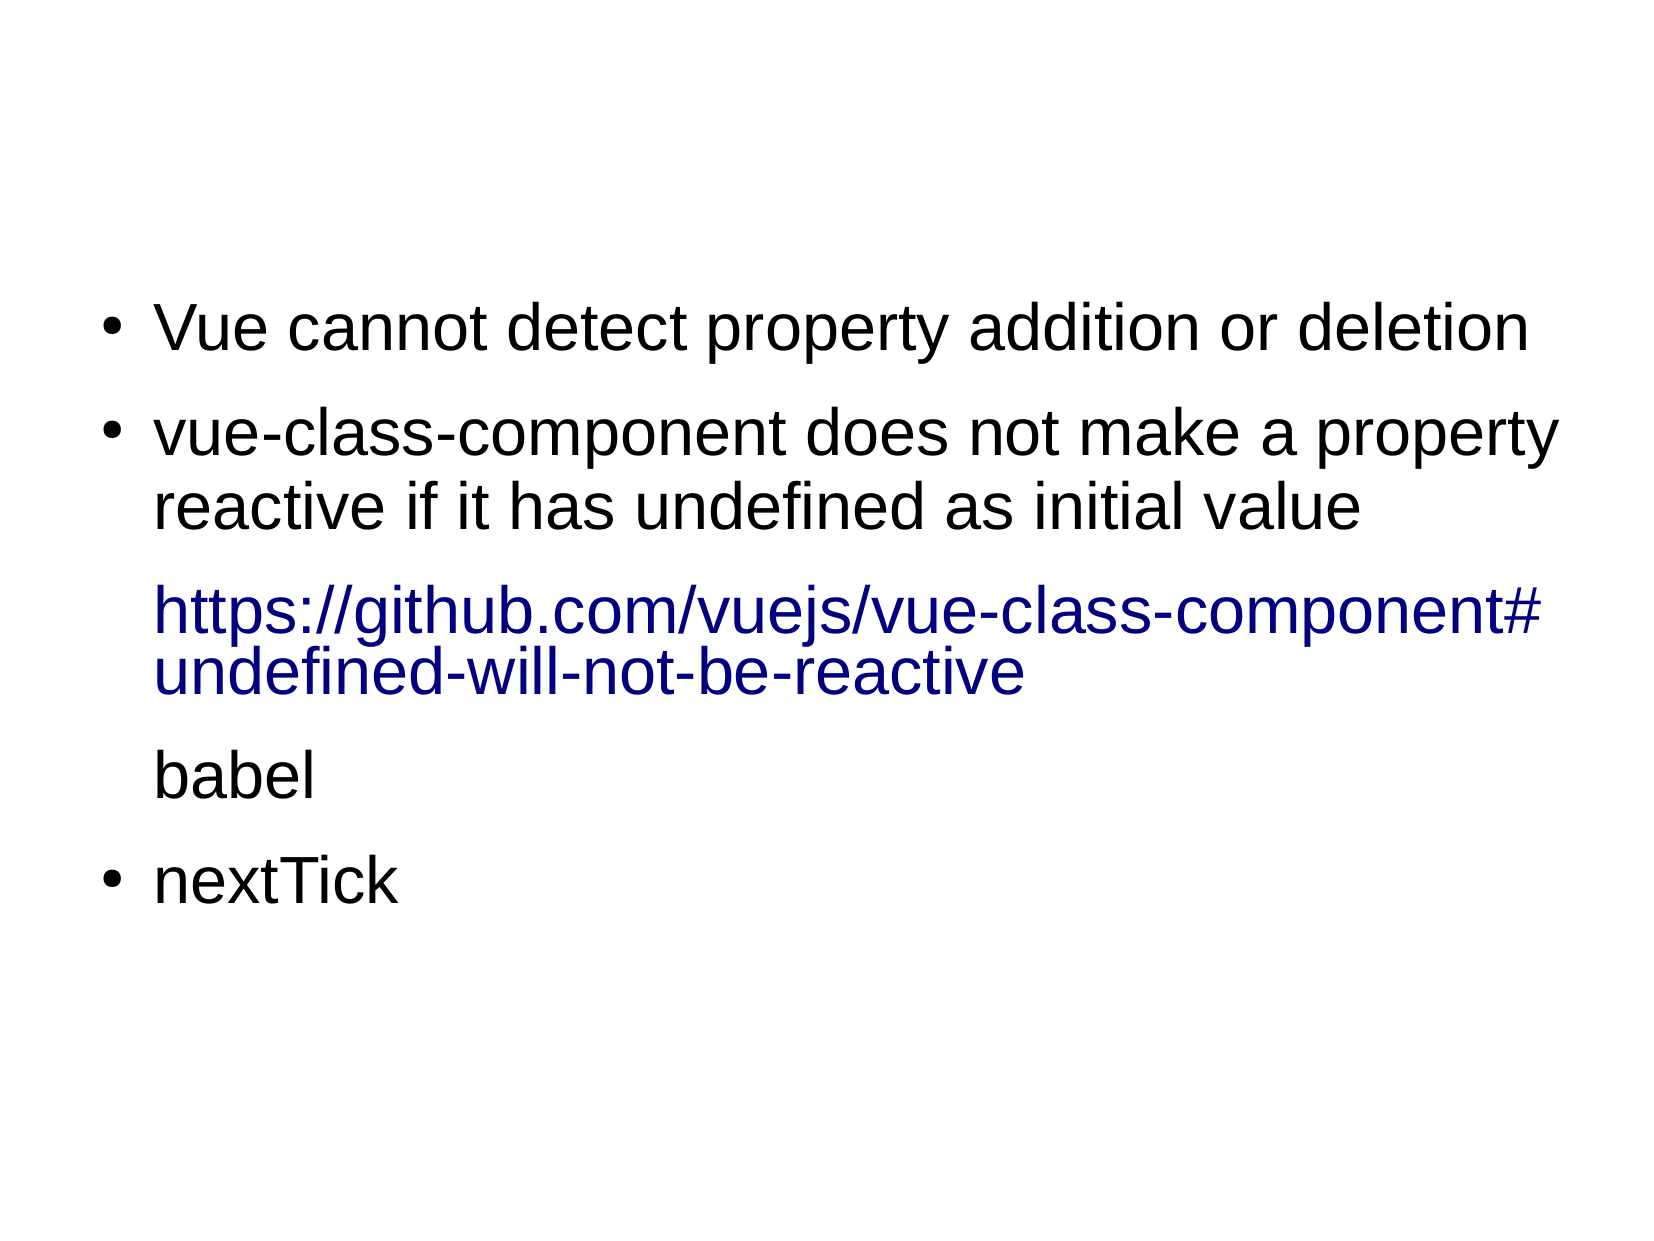

#
Vue cannot detect property addition or deletion
vue-class-component does not make a property reactive if it has undefined as initial value
https://github.com/vuejs/vue-class-component#undefined-will-not-be-reactive
babel
nextTick